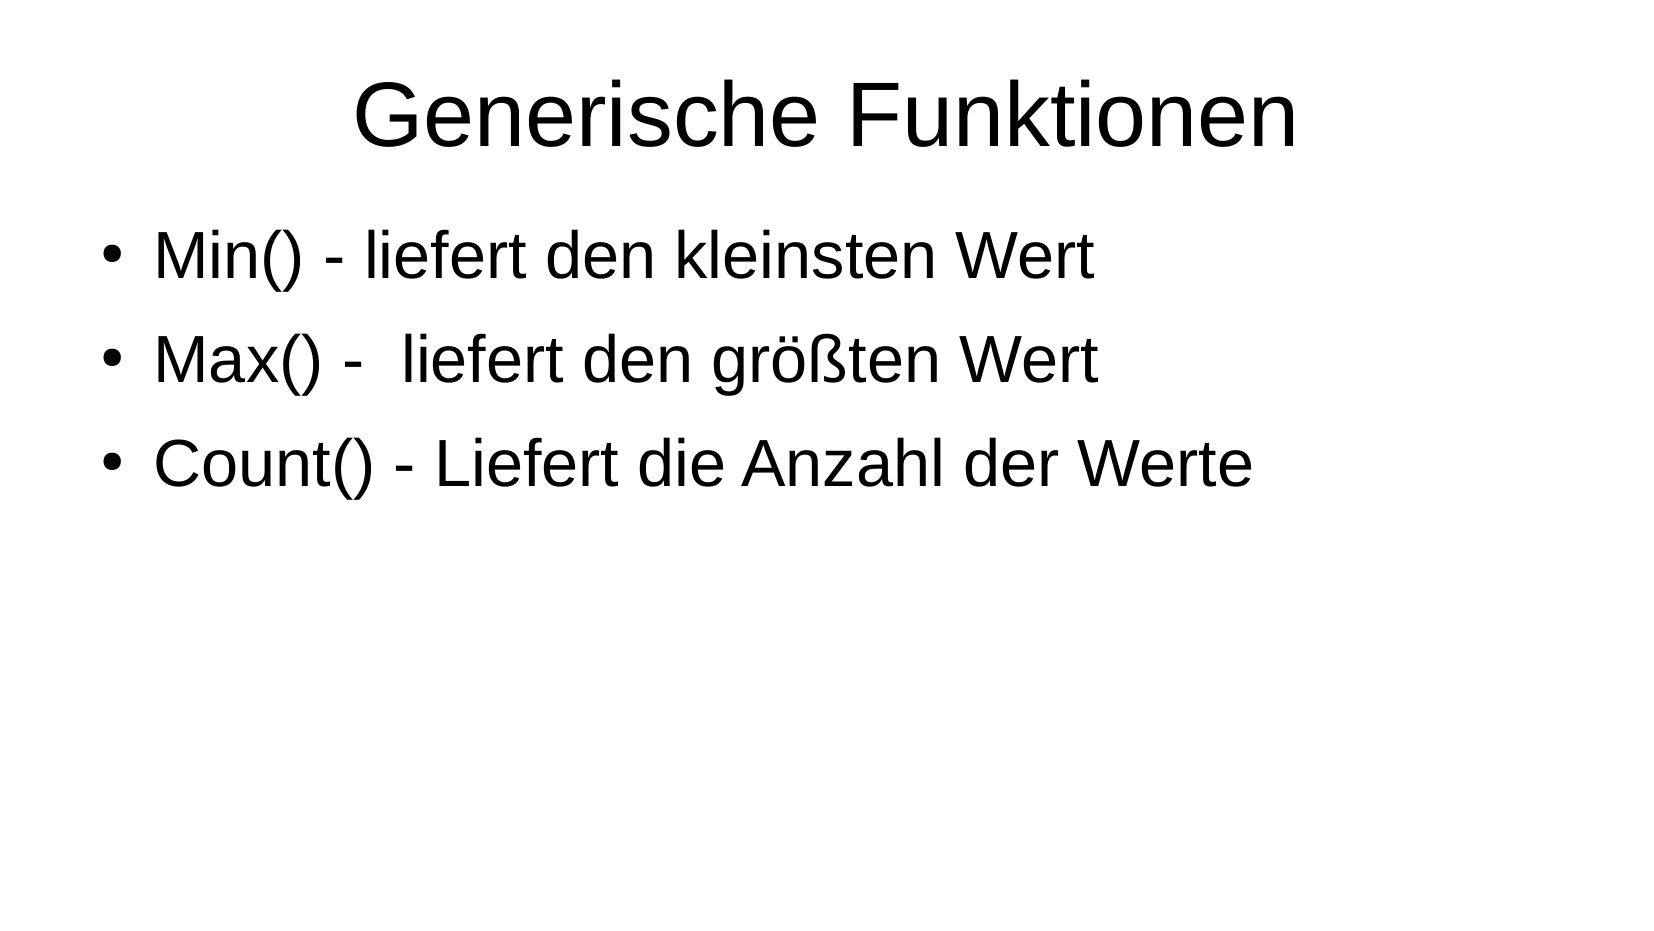

# Generische Funktionen
Min() - liefert den kleinsten Wert
Max() - liefert den größten Wert
Count() - Liefert die Anzahl der Werte